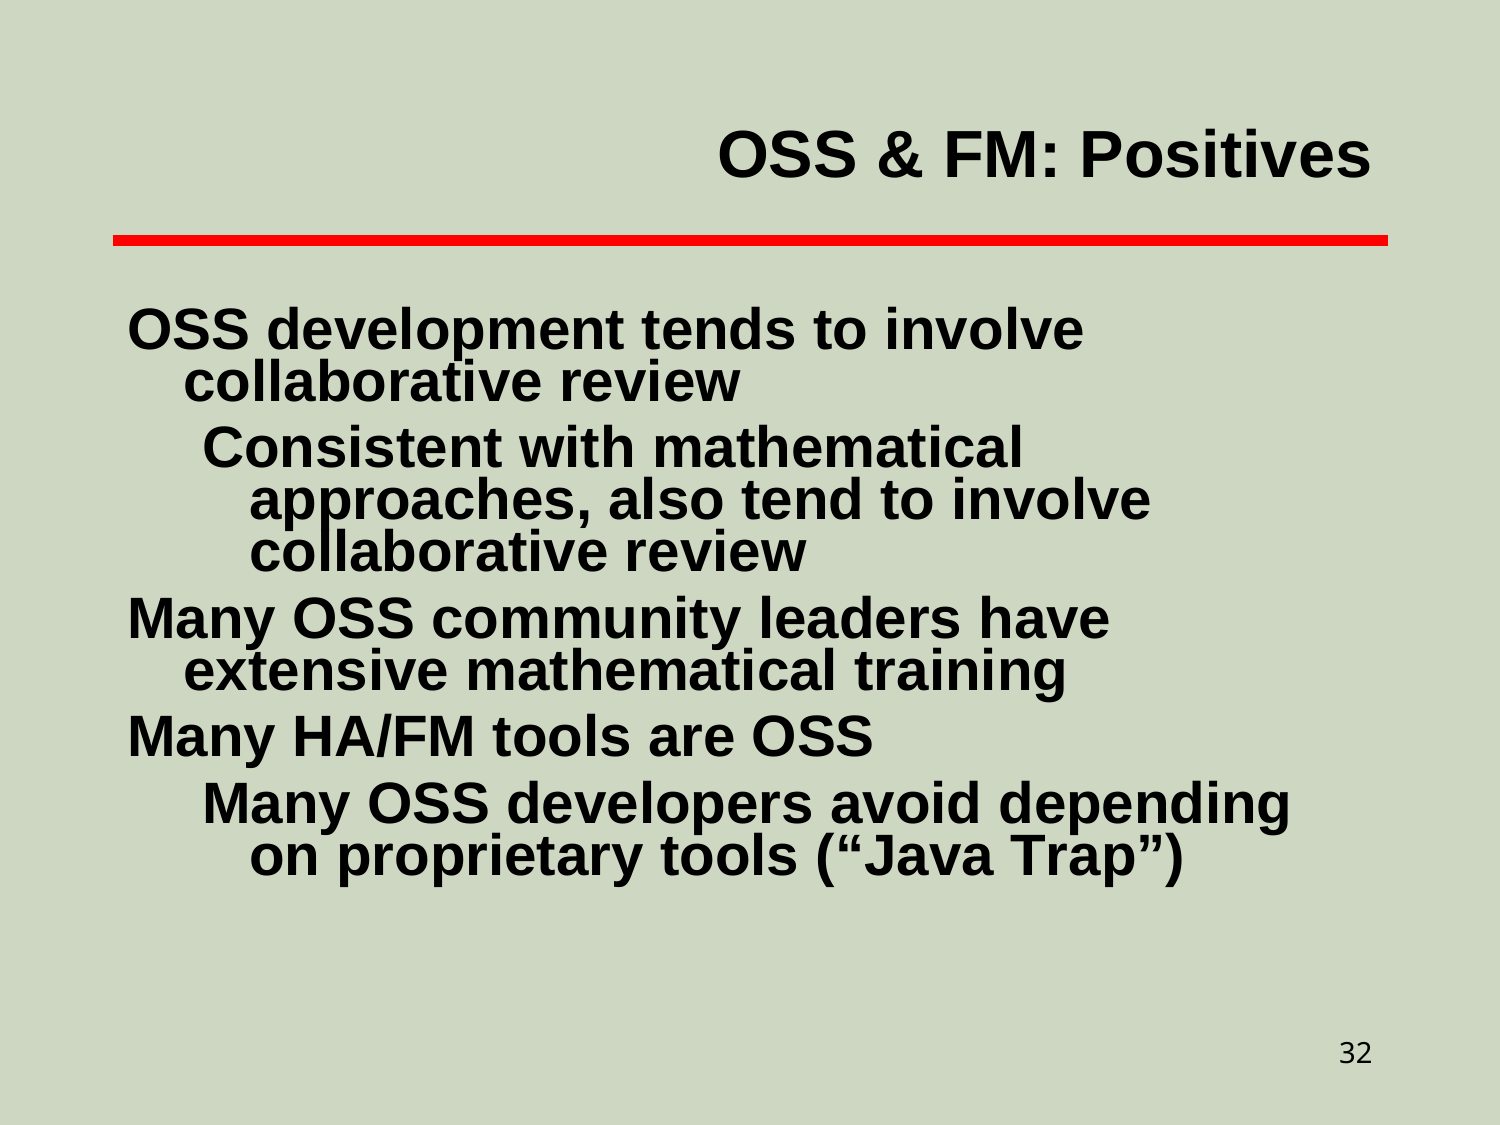

# OSS & FM: Positives
OSS development tends to involve collaborative review
Consistent with mathematical approaches, also tend to involve collaborative review
Many OSS community leaders have extensive mathematical training
Many HA/FM tools are OSS
Many OSS developers avoid depending on proprietary tools (“Java Trap”)